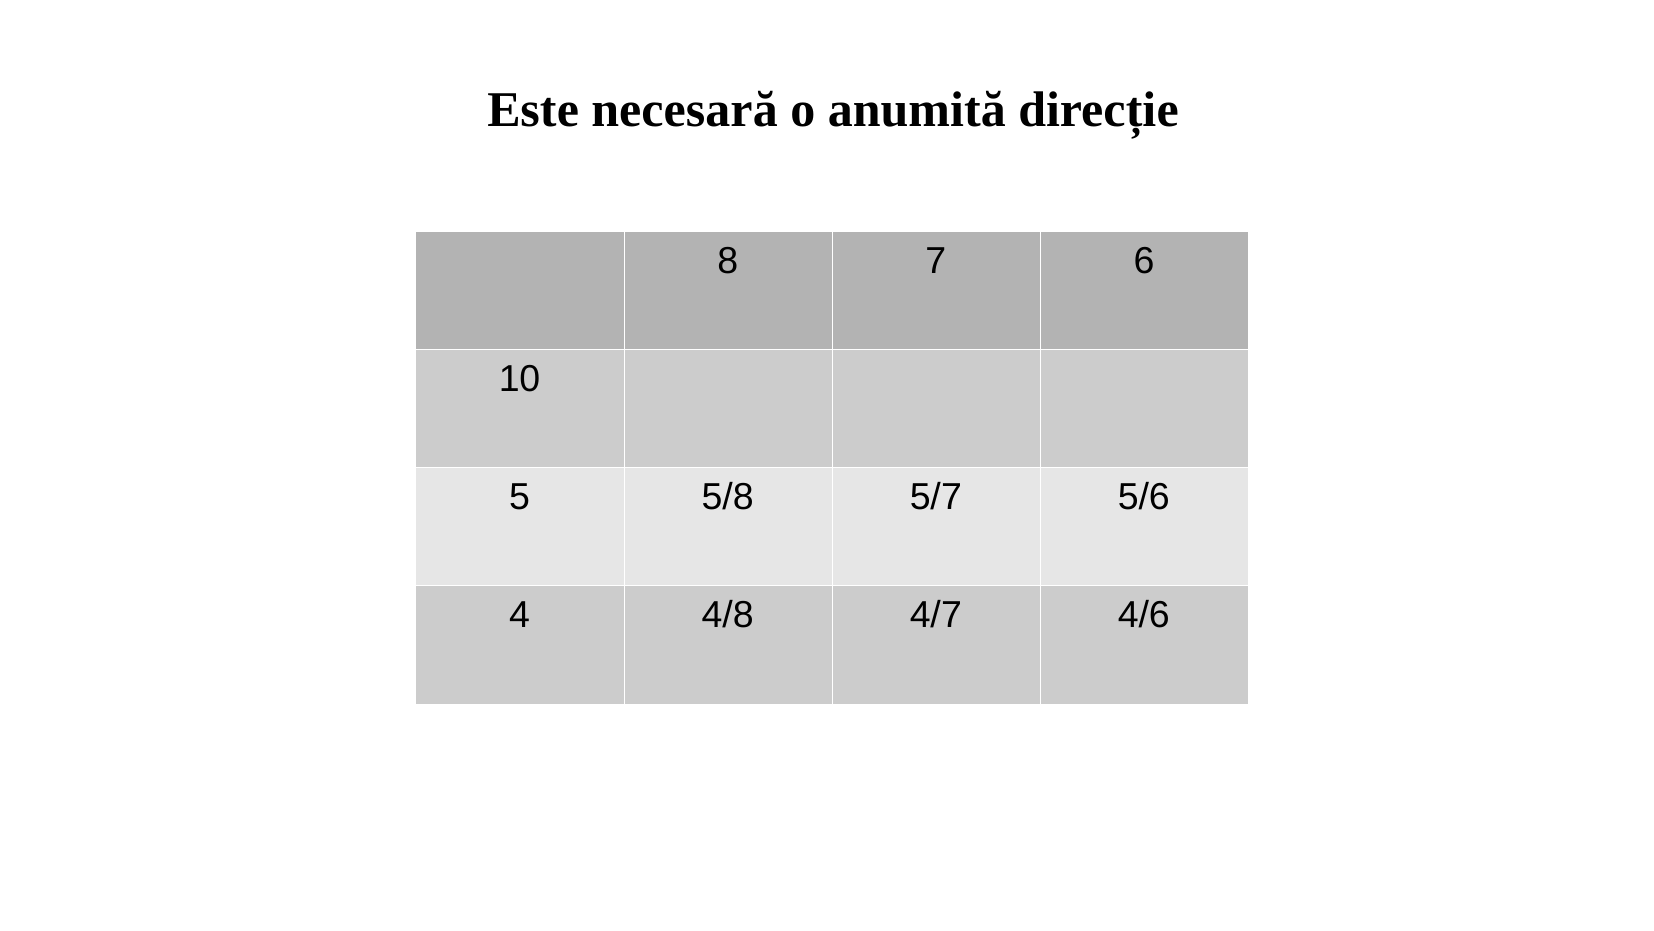

Este necesară o anumită direcție
| | 8 | 7 | 6 |
| --- | --- | --- | --- |
| 10 | | | |
| 5 | 5/8 | 5/7 | 5/6 |
| 4 | 4/8 | 4/7 | 4/6 |